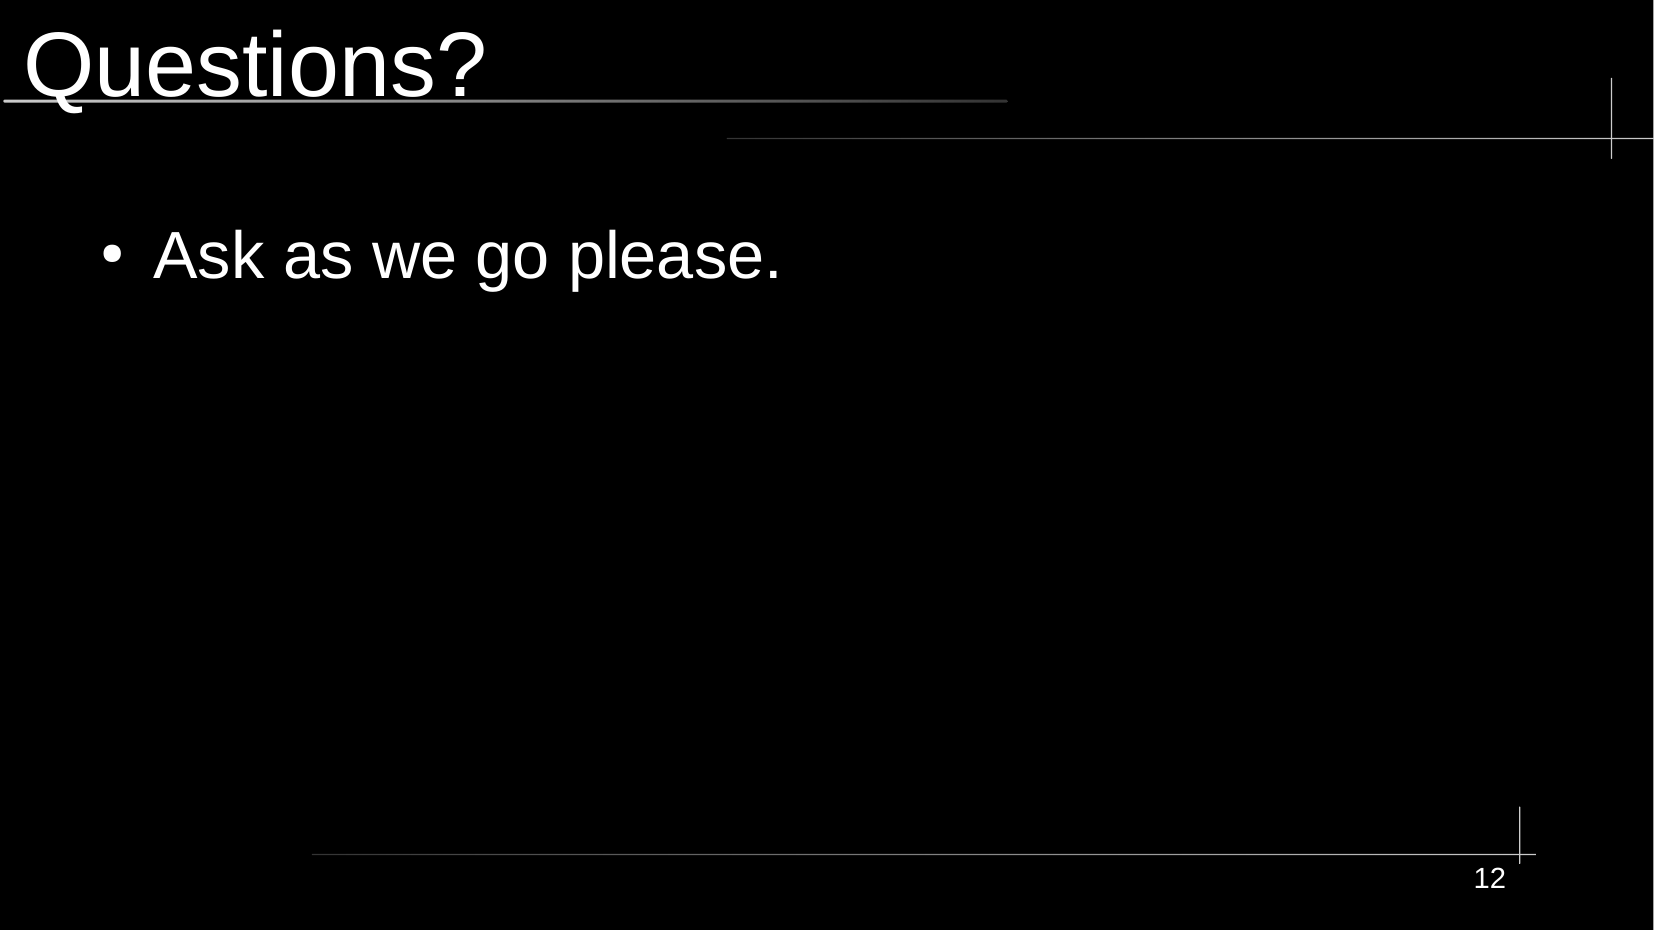

# Questions?
Ask as we go please.
12